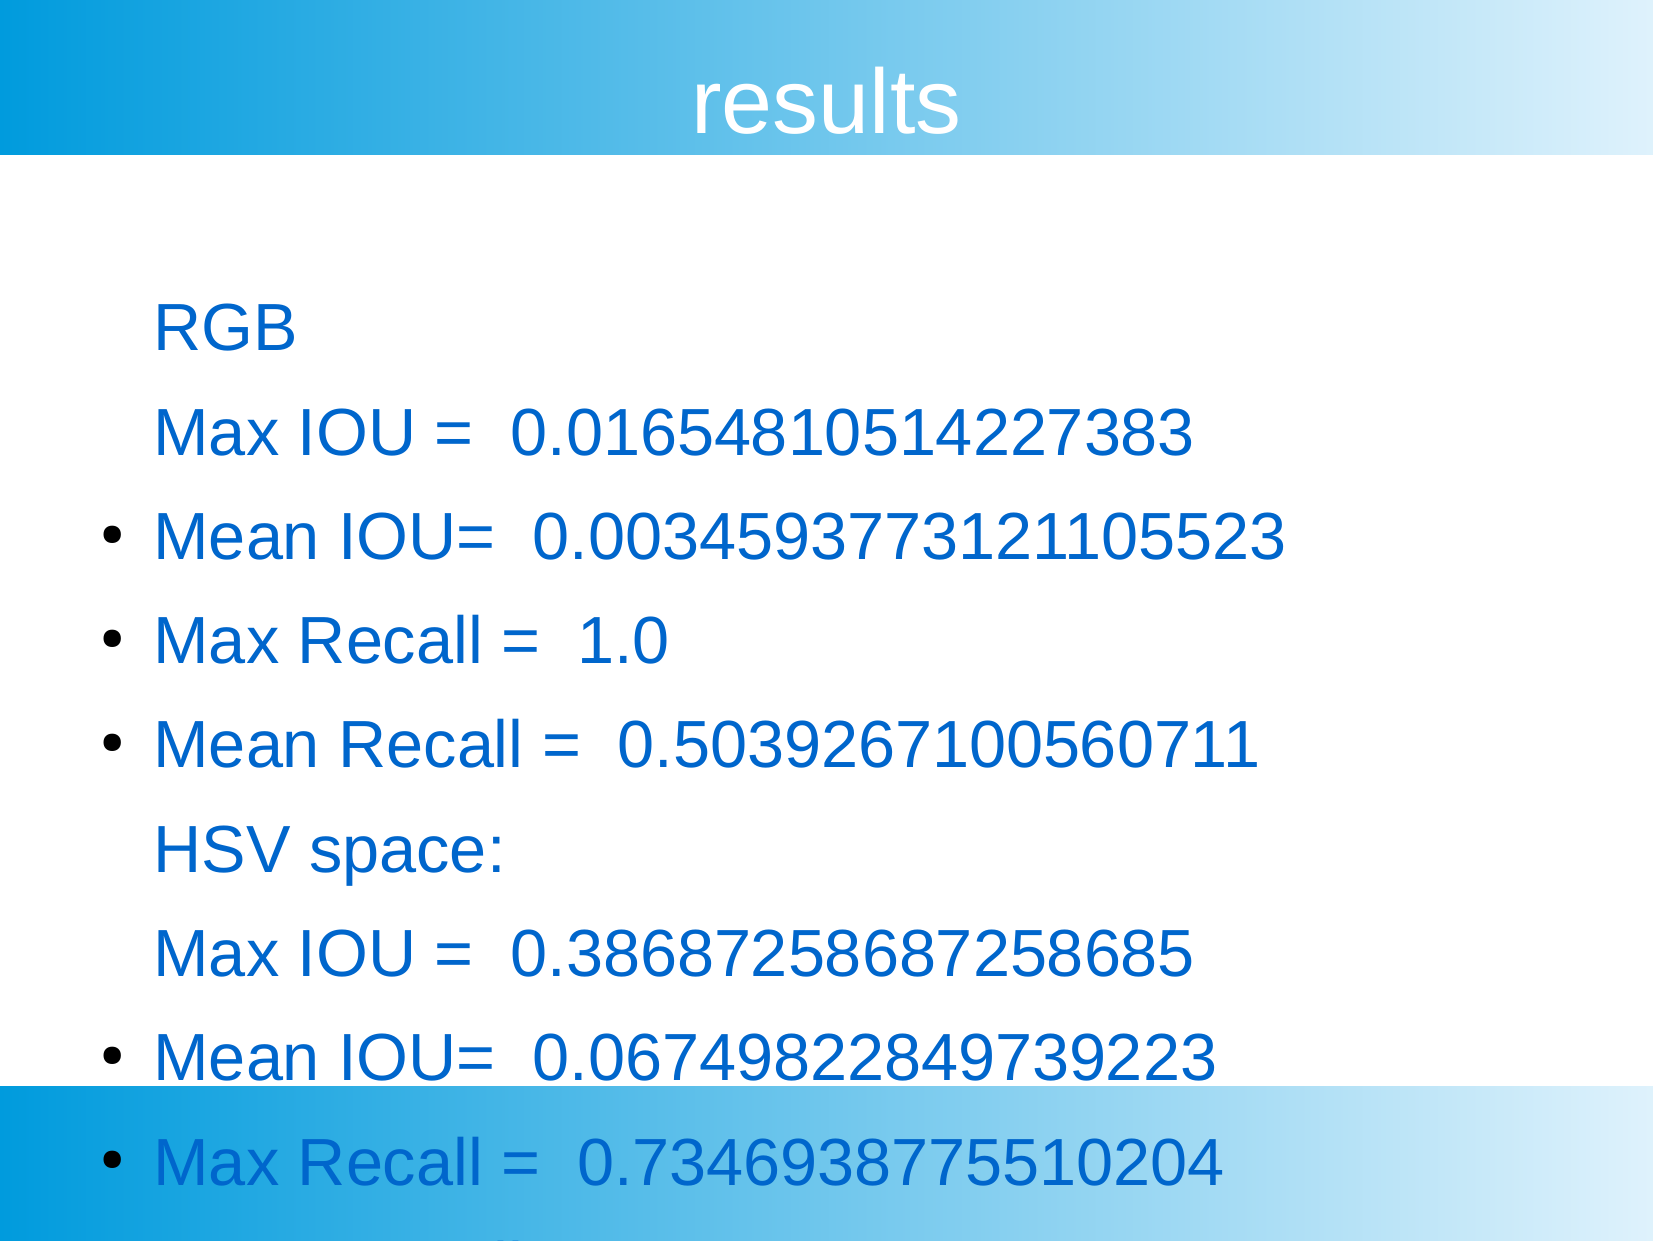

# results
RGB
Max IOU = 0.01654810514227383
Mean IOU= 0.0034593773121105523
Max Recall = 1.0
Mean Recall = 0.5039267100560711
HSV space:
Max IOU = 0.38687258687258685
Mean IOU= 0.06749822849739223
Max Recall = 0.7346938775510204
Mean Recall = 0.21167912959406981